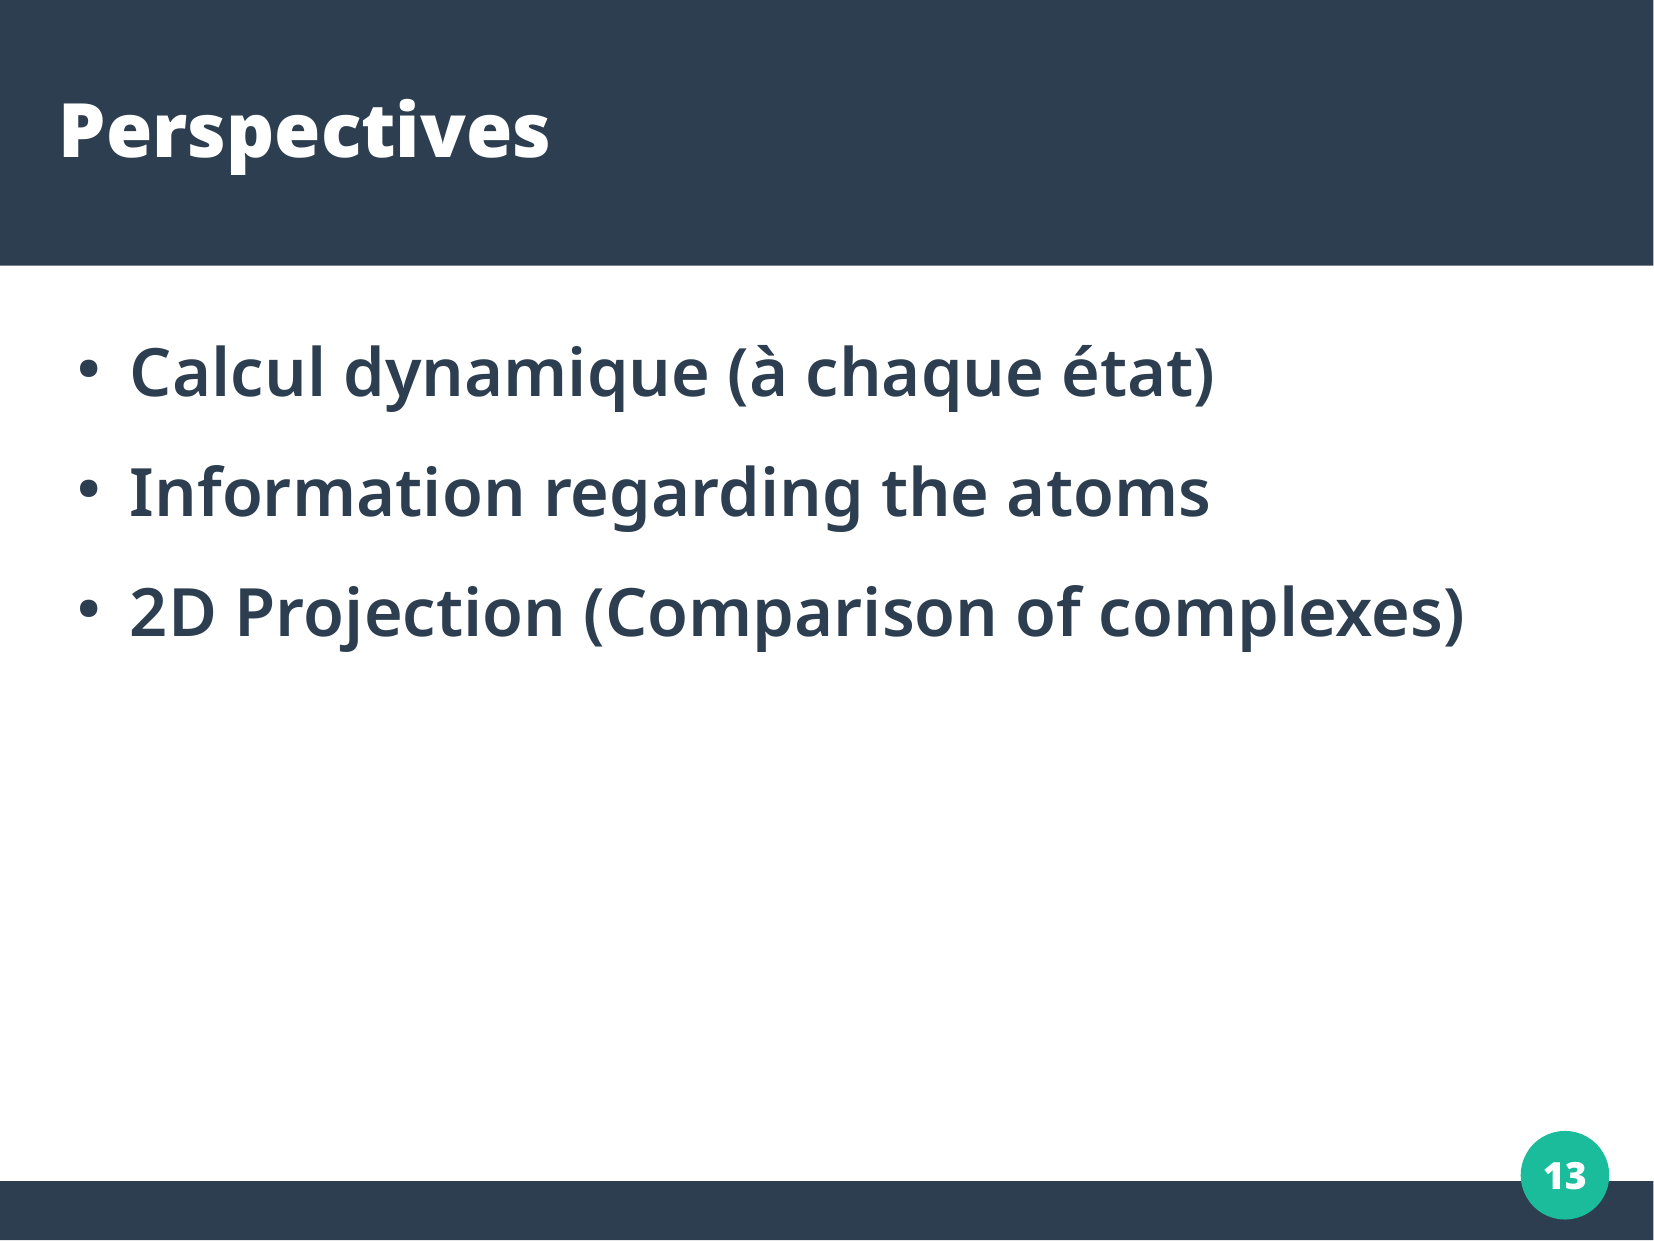

# Perspectives
Calcul dynamique (à chaque état)
Information regarding the atoms
2D Projection (Comparison of complexes)
13